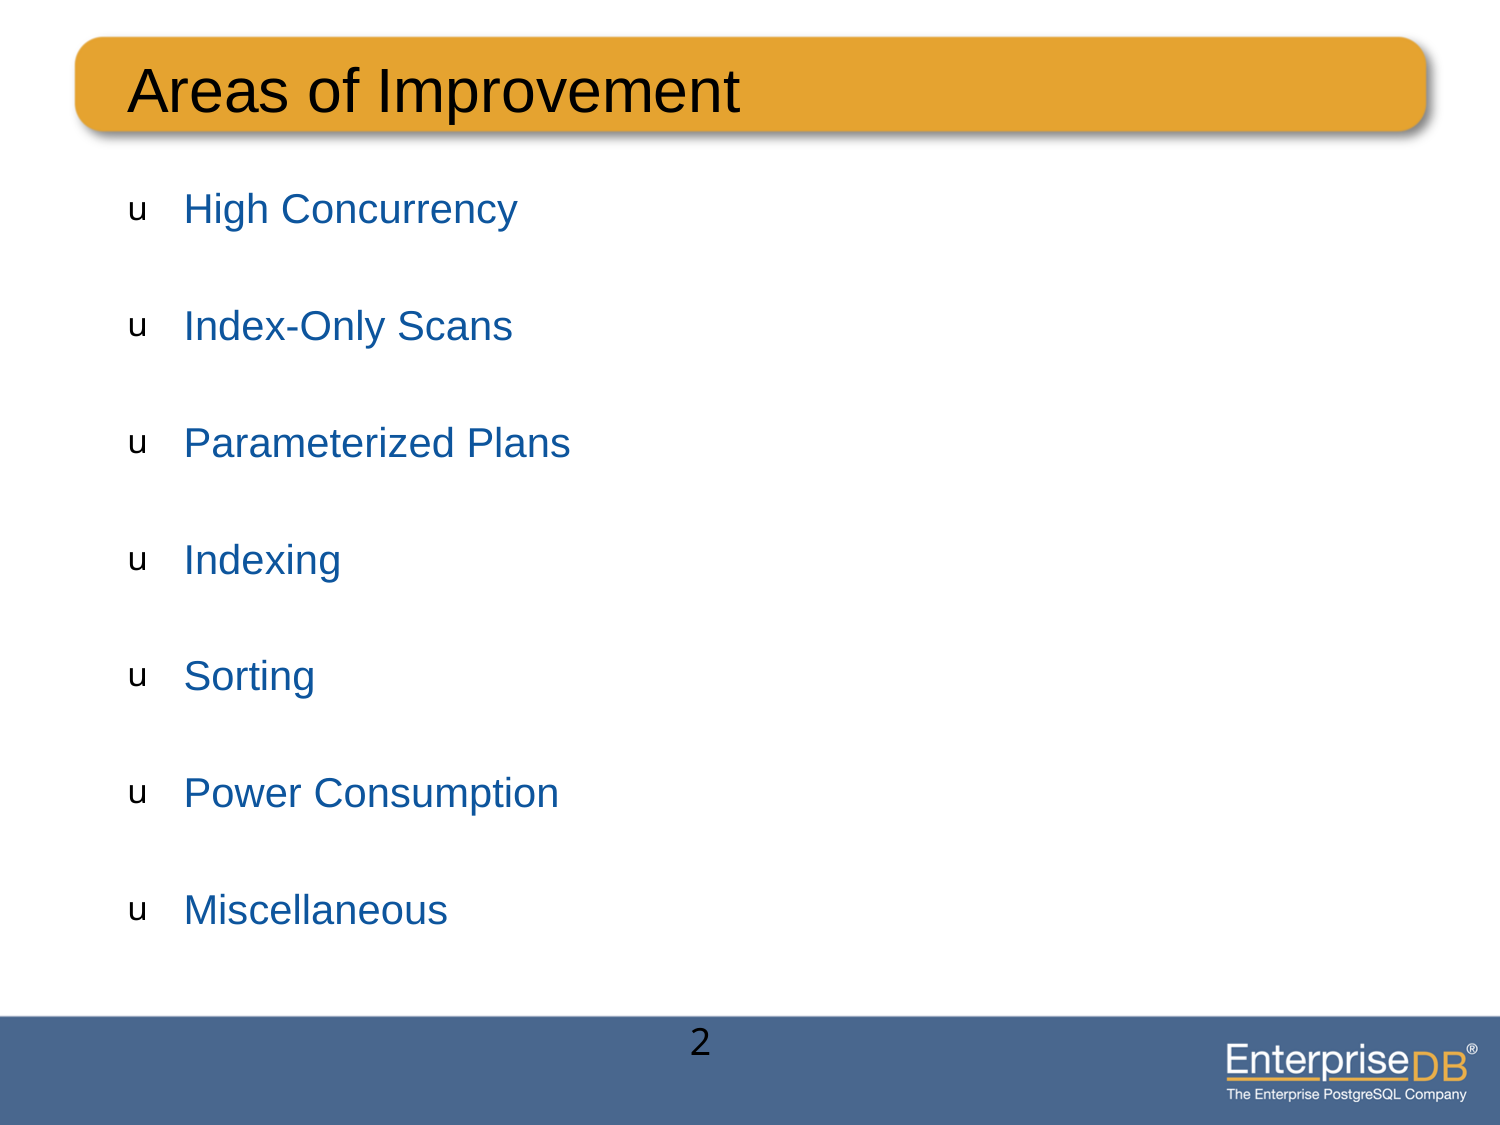

# Areas of Improvement
High Concurrency
Index-Only Scans
Parameterized Plans
Indexing
Sorting
Power Consumption
Miscellaneous